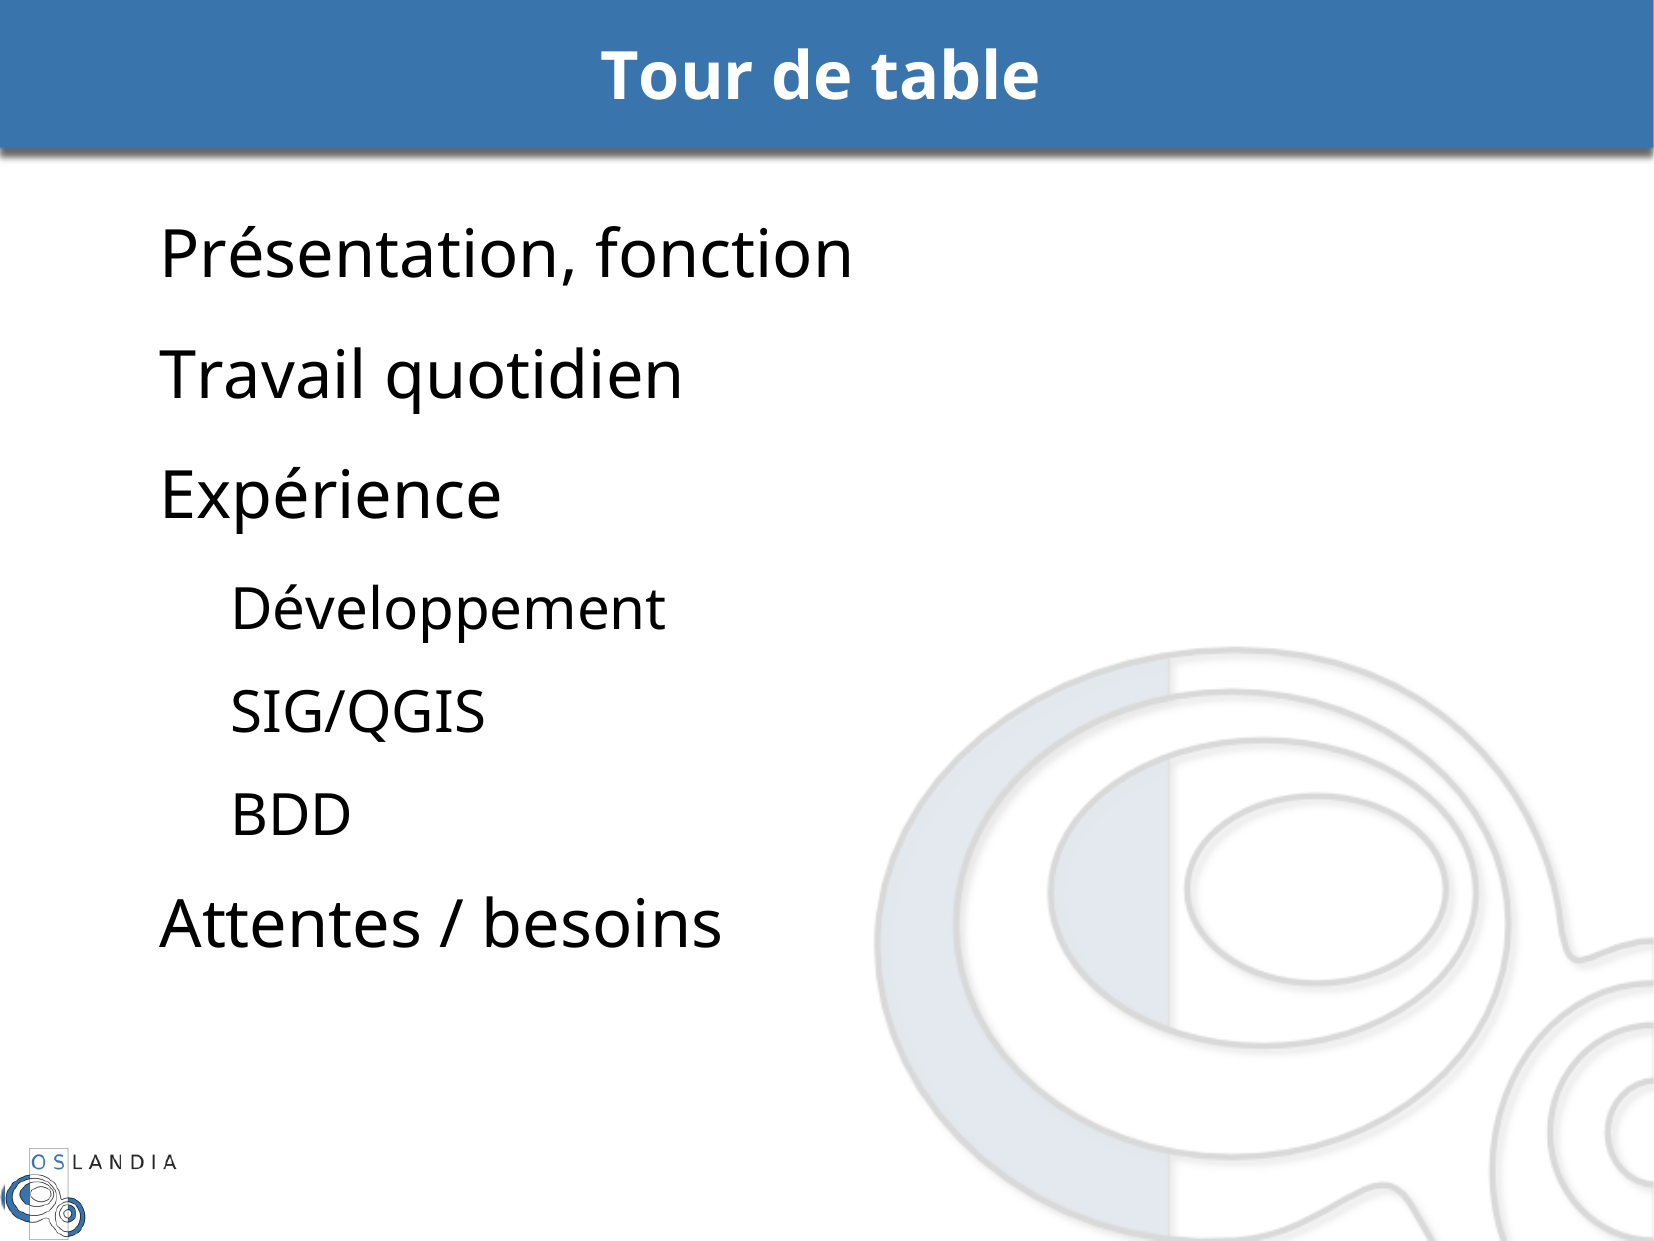

# Tour de table
Présentation, fonction
Travail quotidien
Expérience
Développement
SIG/QGIS
BDD
Attentes / besoins